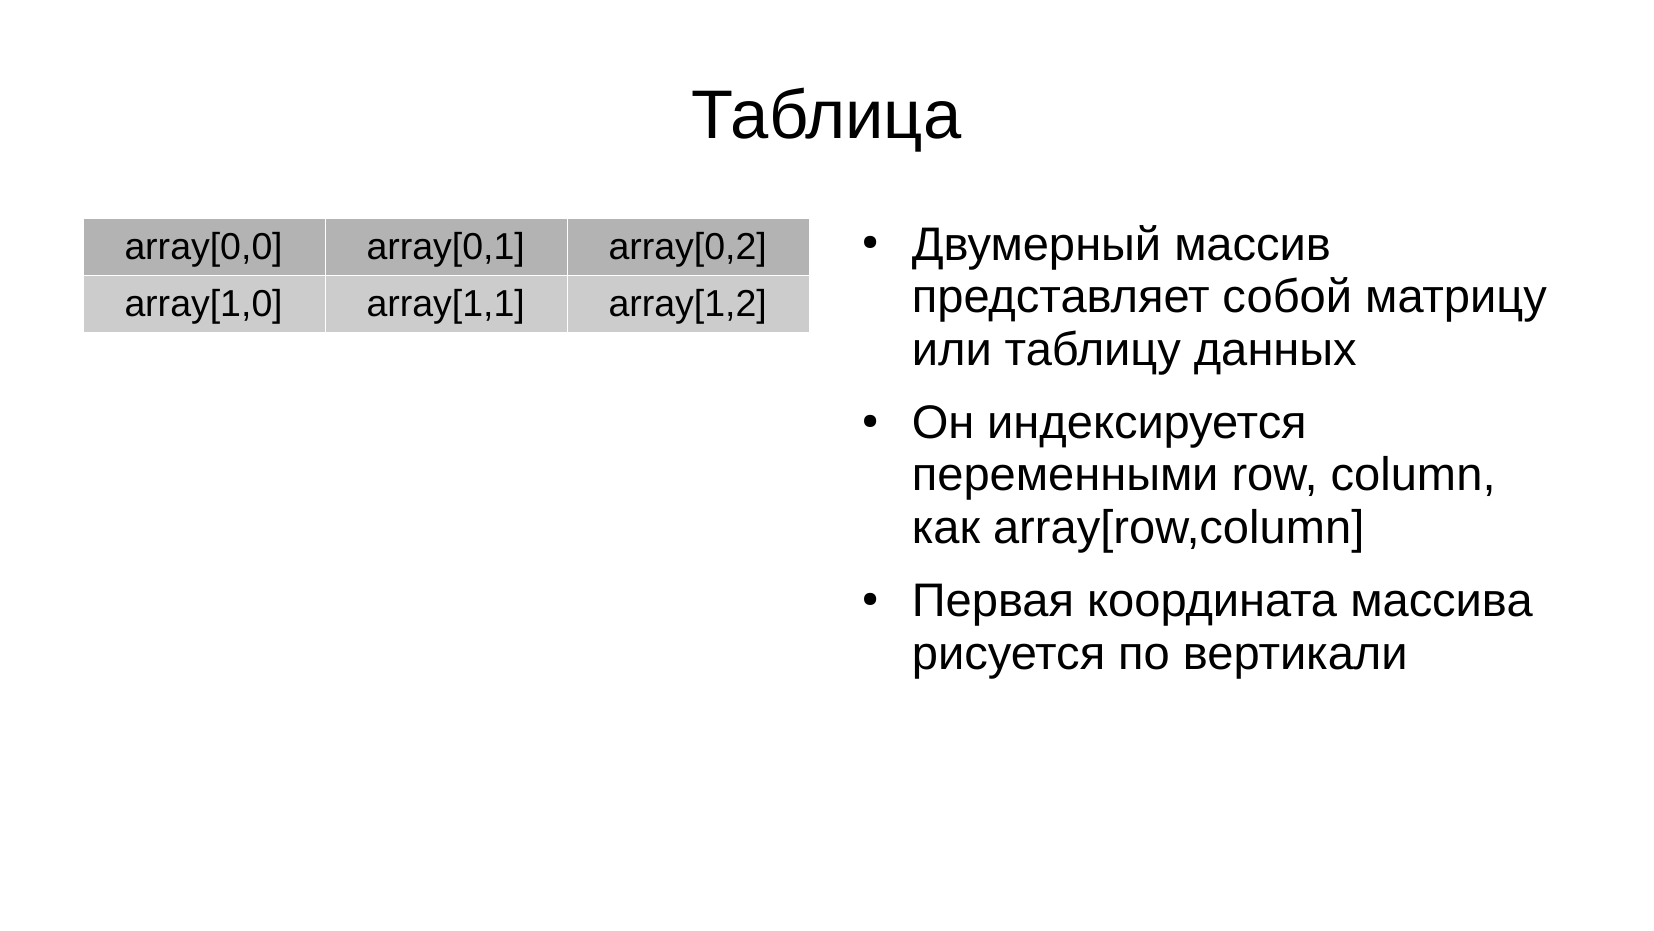

# Таблица
| array[0,0] | array[0,1] | array[0,2] |
| --- | --- | --- |
| array[1,0] | array[1,1] | array[1,2] |
Двумерный массив представляет собой матрицу или таблицу данных
Он индексируется переменными row, column, как array[row,column]
Первая координата массива рисуется по вертикали